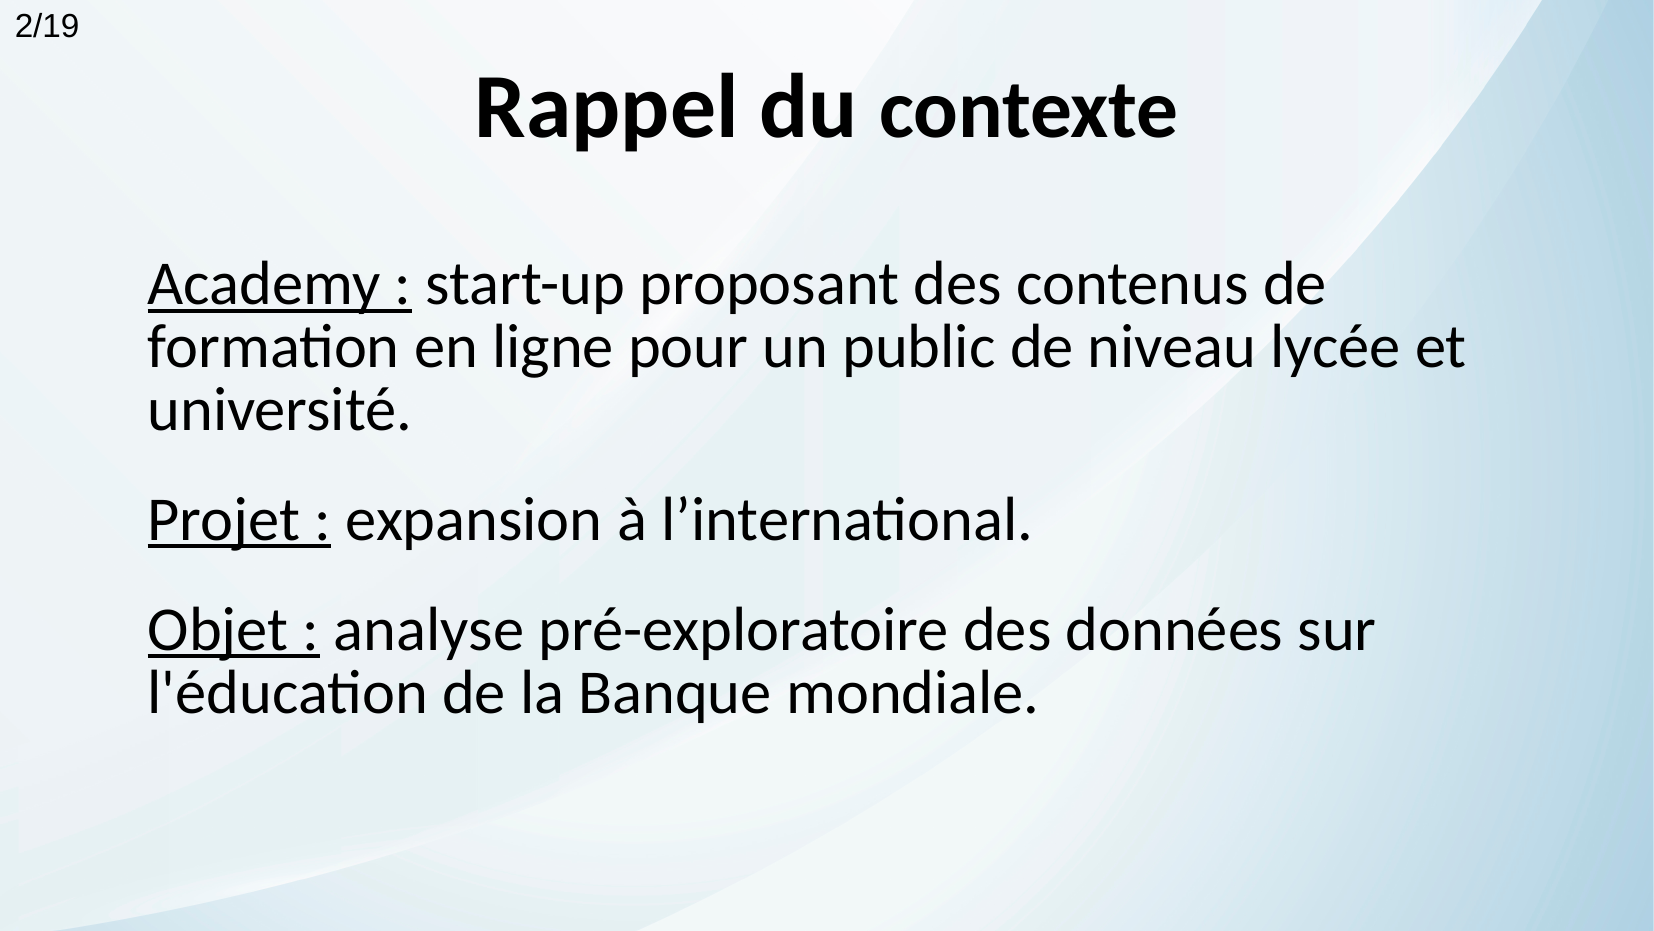

2/19
# Rappel du contexte
Academy : start-up proposant des contenus de formation en ligne pour un public de niveau lycée et université.
Projet : expansion à l’international.
Objet : analyse pré-exploratoire des données sur l'éducation de la Banque mondiale.